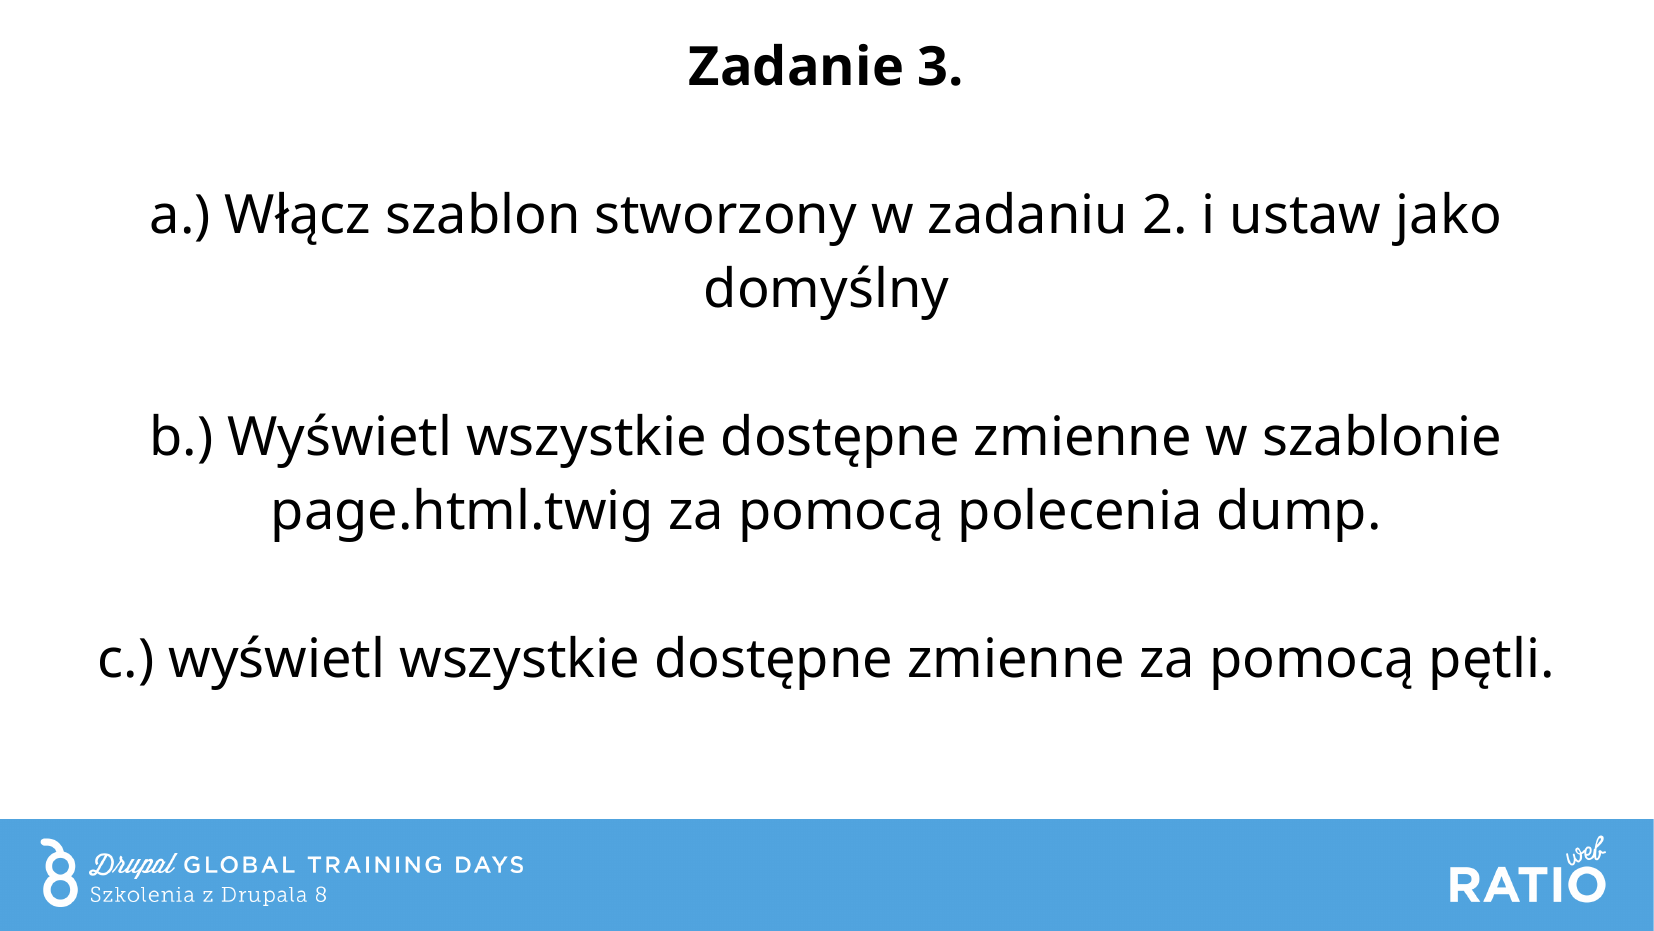

# Zadanie 3.
a.) Włącz szablon stworzony w zadaniu 2. i ustaw jako domyślny
b.) Wyświetl wszystkie dostępne zmienne w szablonie page.html.twig za pomocą polecenia dump.
c.) wyświetl wszystkie dostępne zmienne za pomocą pętli.